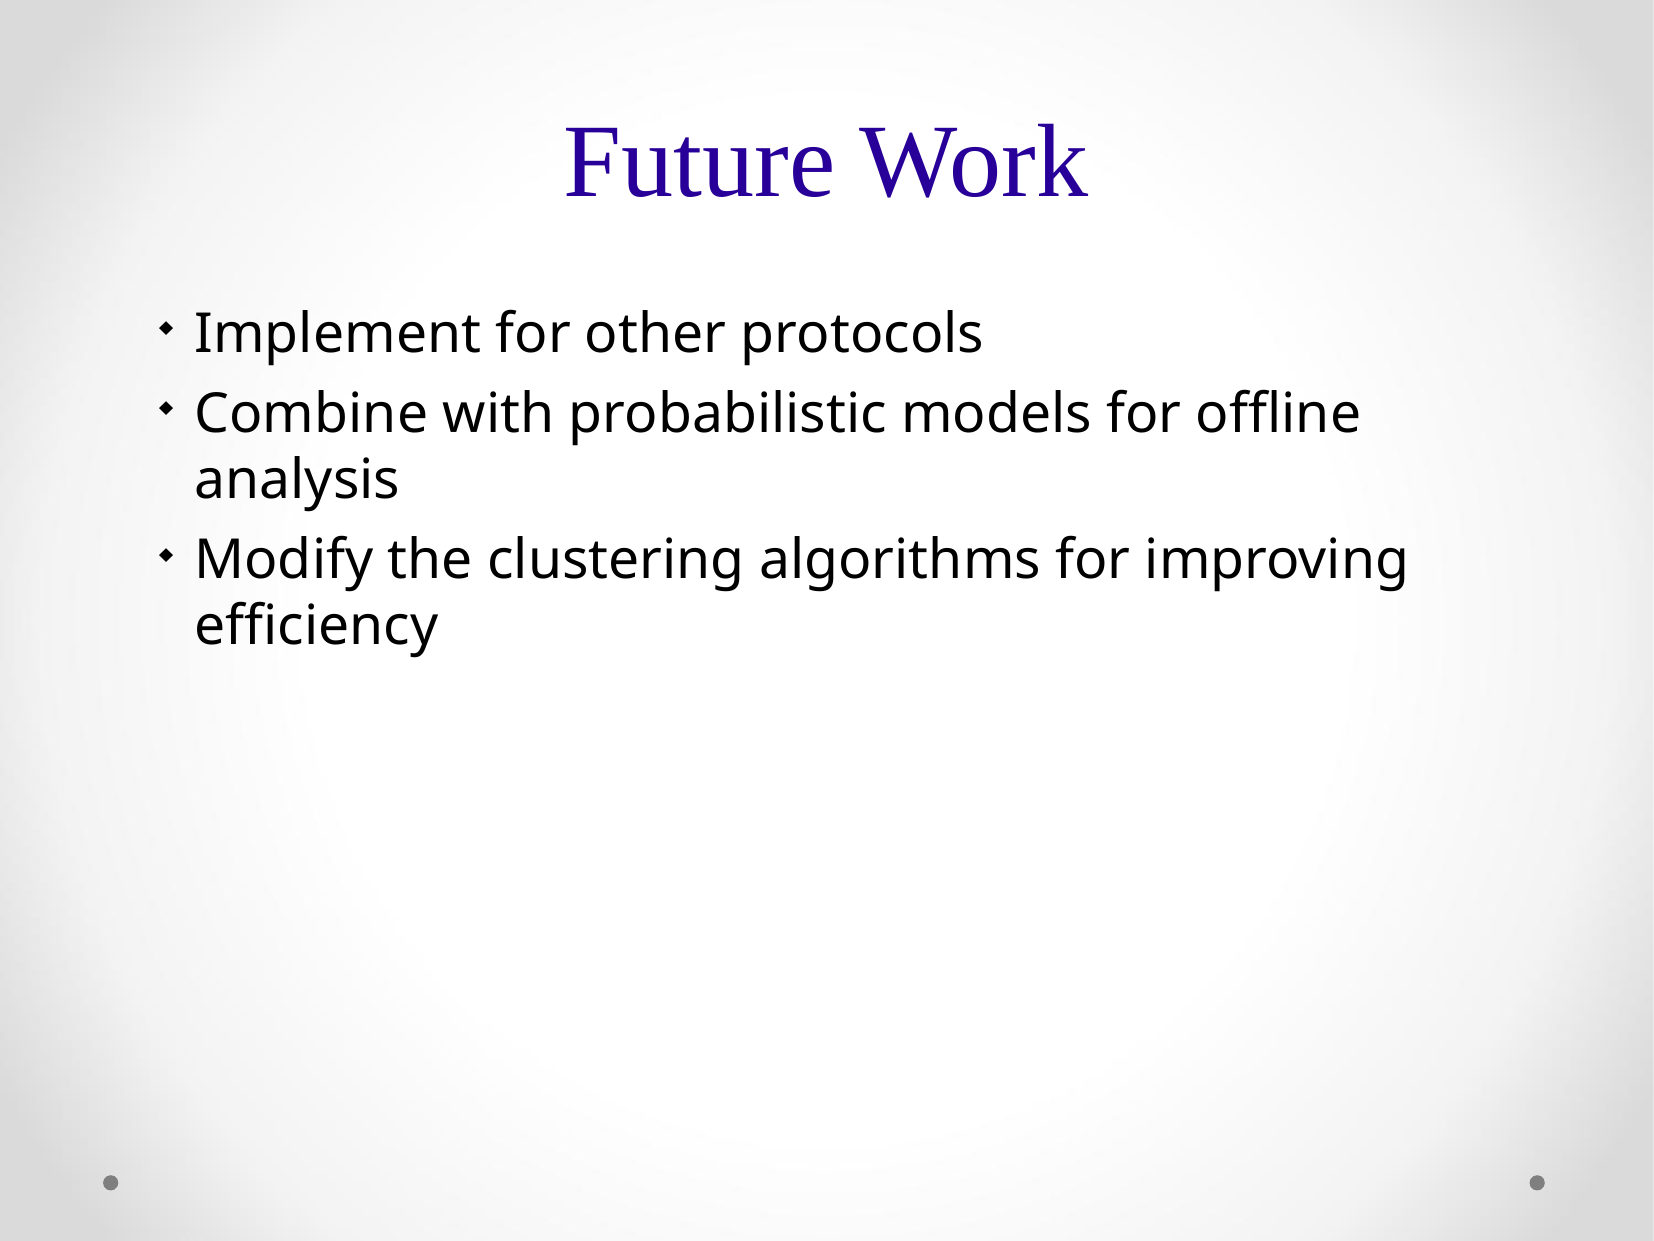

# Future Work
Implement for other protocols
Combine with probabilistic models for offline analysis
Modify the clustering algorithms for improving efficiency